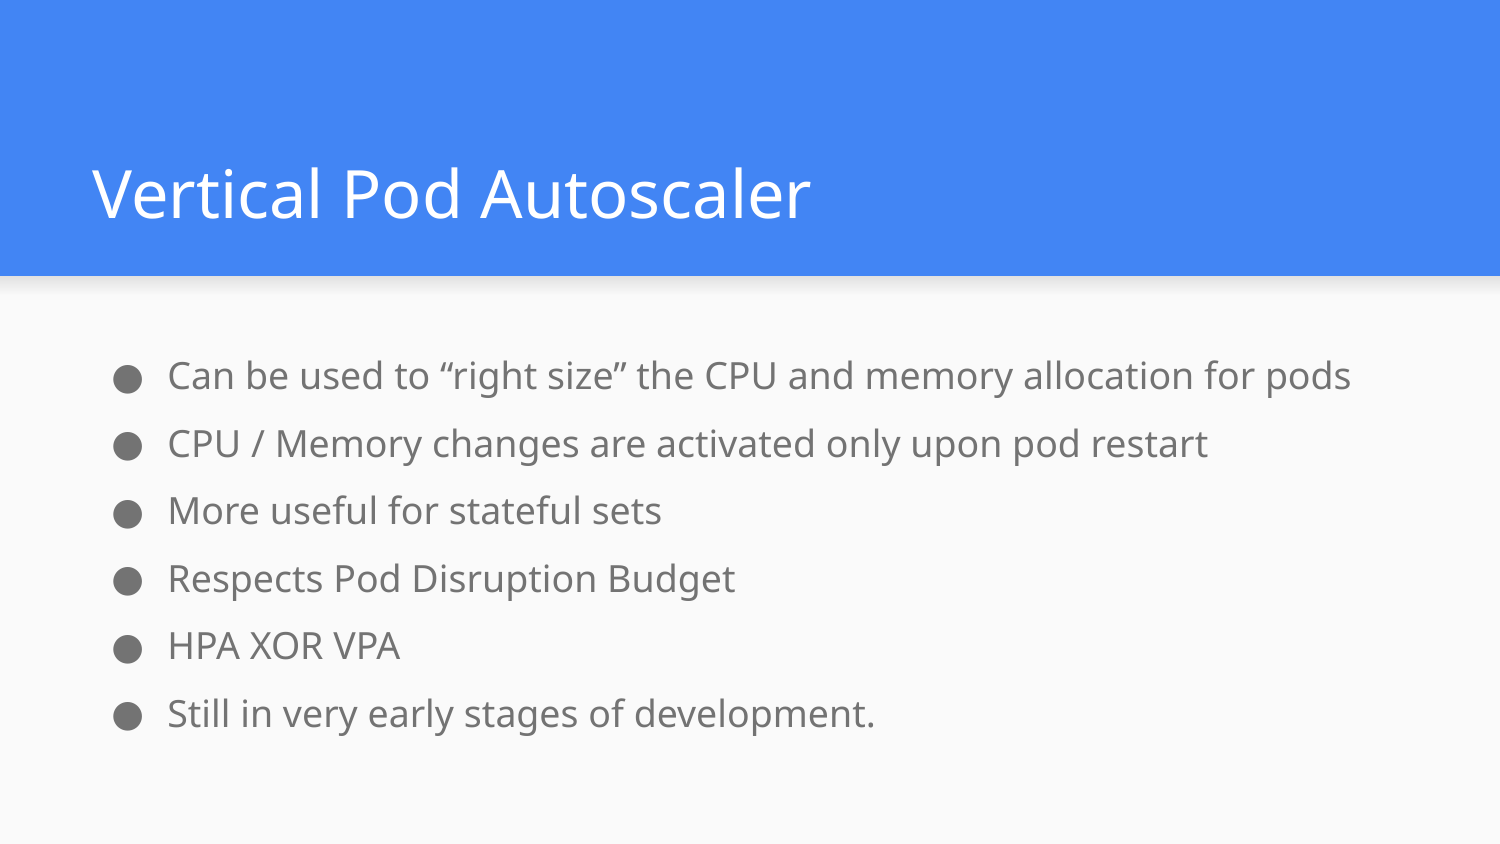

# Vertical Pod Autoscaler
Can be used to “right size” the CPU and memory allocation for pods
CPU / Memory changes are activated only upon pod restart
More useful for stateful sets
Respects Pod Disruption Budget
HPA XOR VPA
Still in very early stages of development.